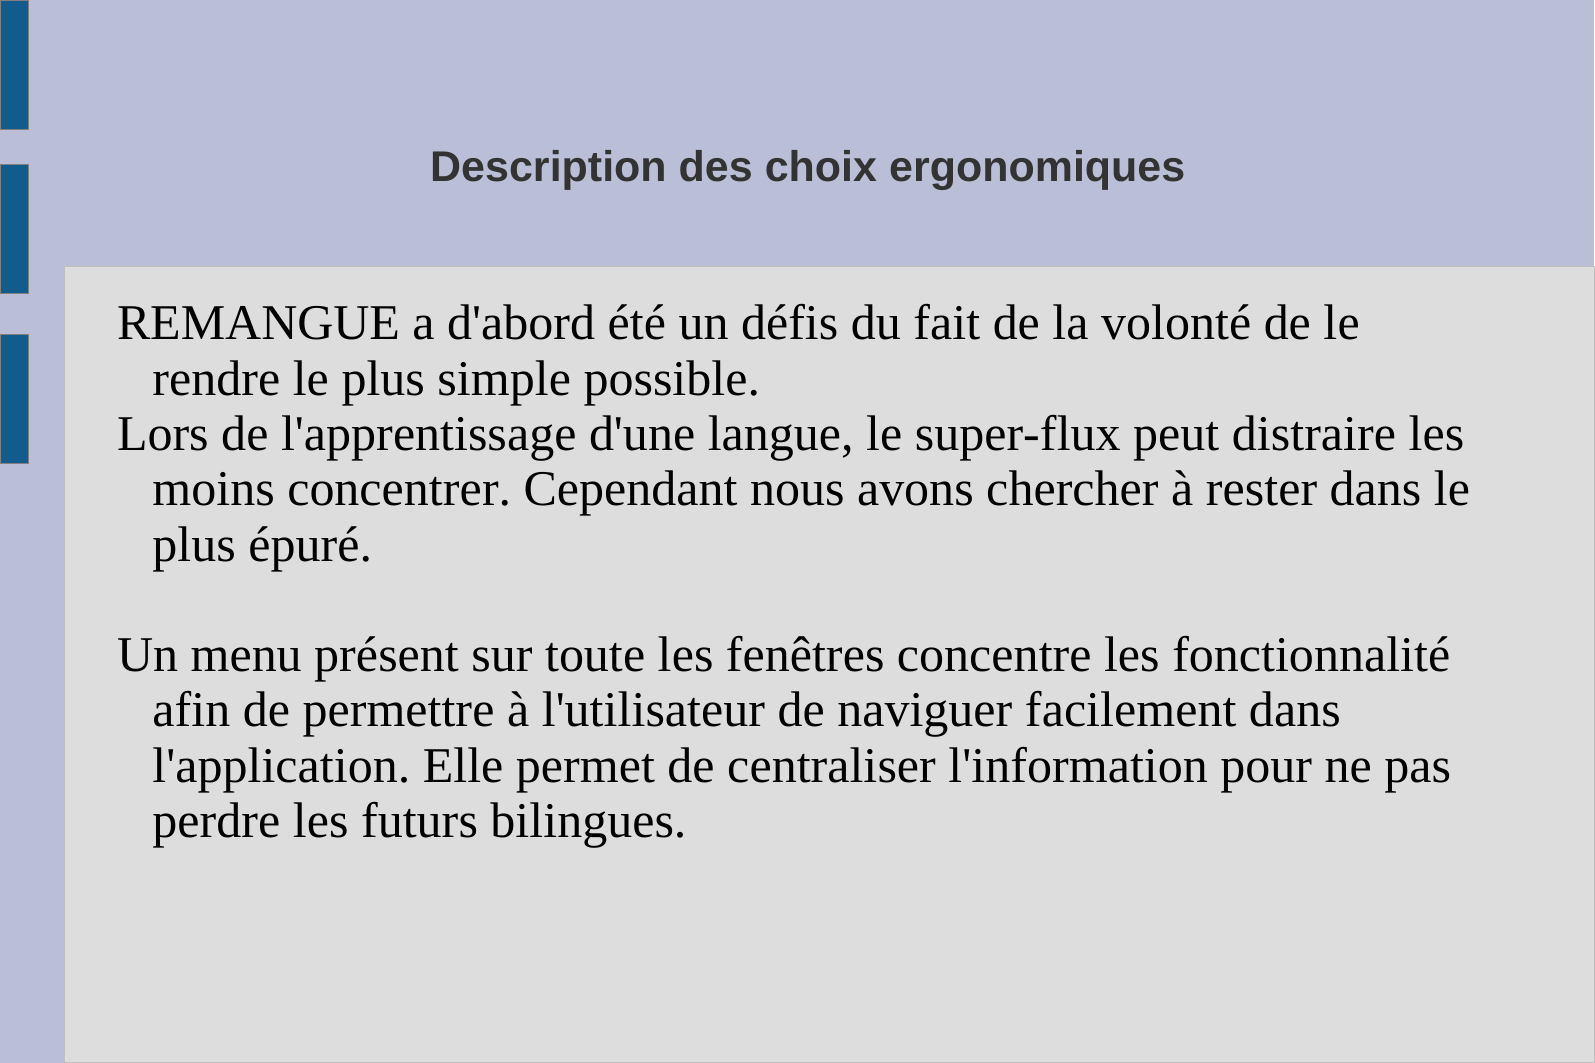

# Description des choix ergonomiques
REMANGUE a d'abord été un défis du fait de la volonté de le rendre le plus simple possible.
Lors de l'apprentissage d'une langue, le super-flux peut distraire les moins concentrer. Cependant nous avons chercher à rester dans le plus épuré.
Un menu présent sur toute les fenêtres concentre les fonctionnalité afin de permettre à l'utilisateur de naviguer facilement dans l'application. Elle permet de centraliser l'information pour ne pas perdre les futurs bilingues.